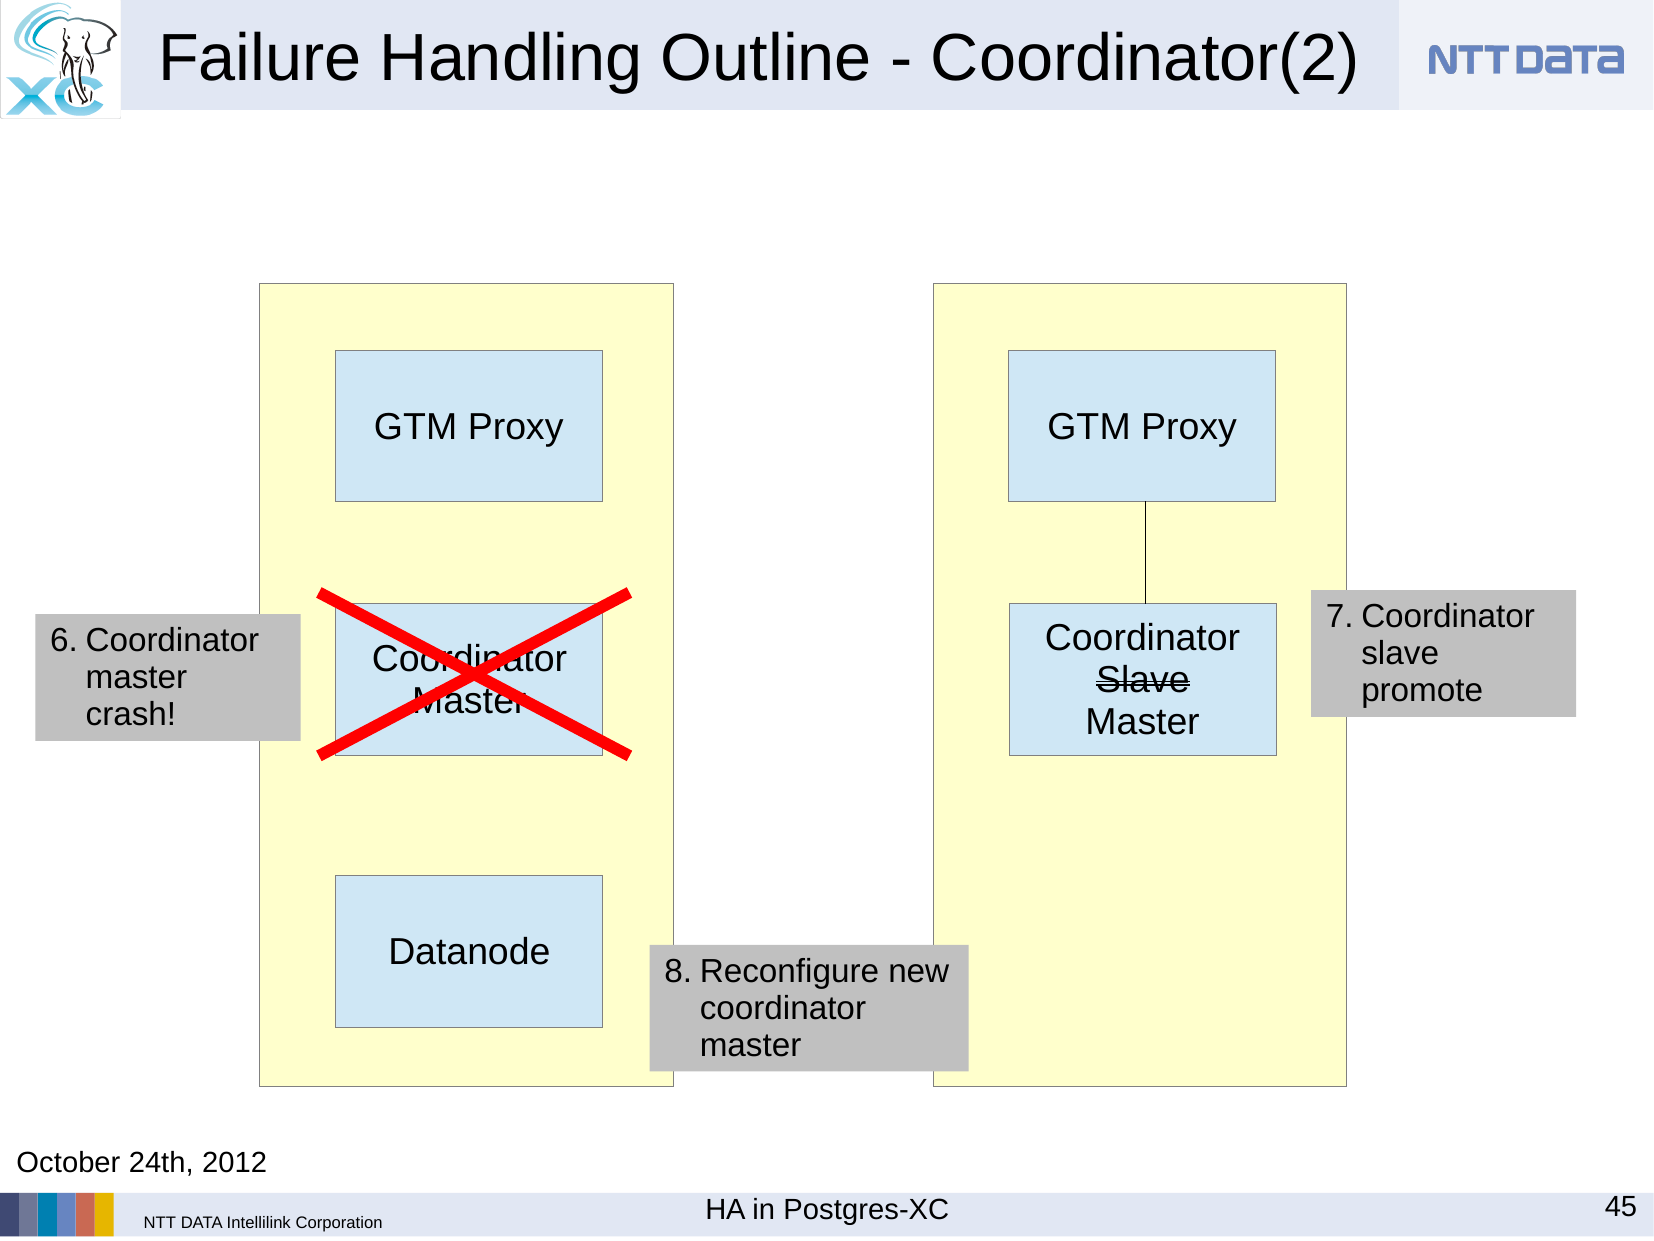

# Failure Handling Outline - Coordinator(2)
GTM Proxy
GTM Proxy
Coordinator slave promote
Coordinator
Slave
Master
Coordinator
Master
Coordinator master crash!
Datanode
Reconfigure new coordinator master
October 24th, 2012
45
HA in Postgres-XC